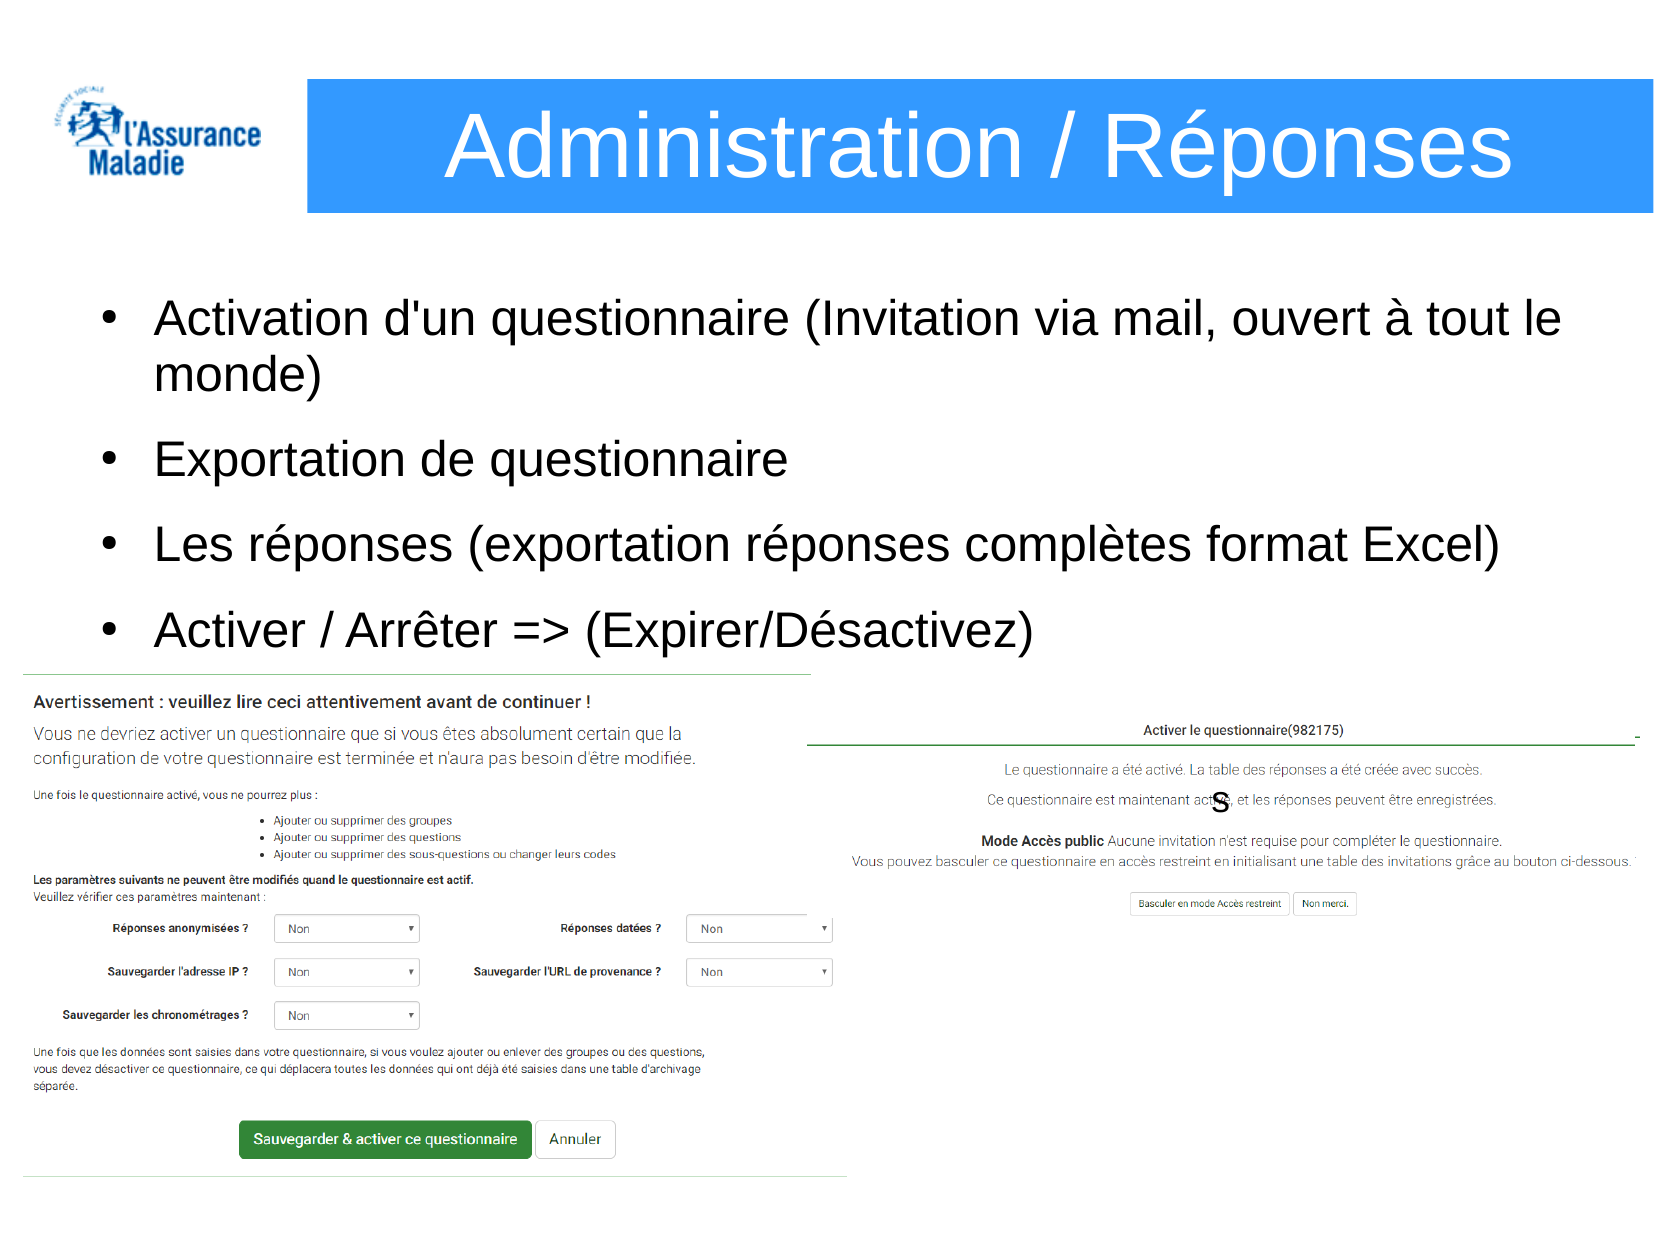

Administration / Réponses
# Activation d'un questionnaire (Invitation via mail, ouvert à tout le monde)
Exportation de questionnaire
Les réponses (exportation réponses complètes format Excel)
Activer / Arrêter => (Expirer/Désactivez)
s